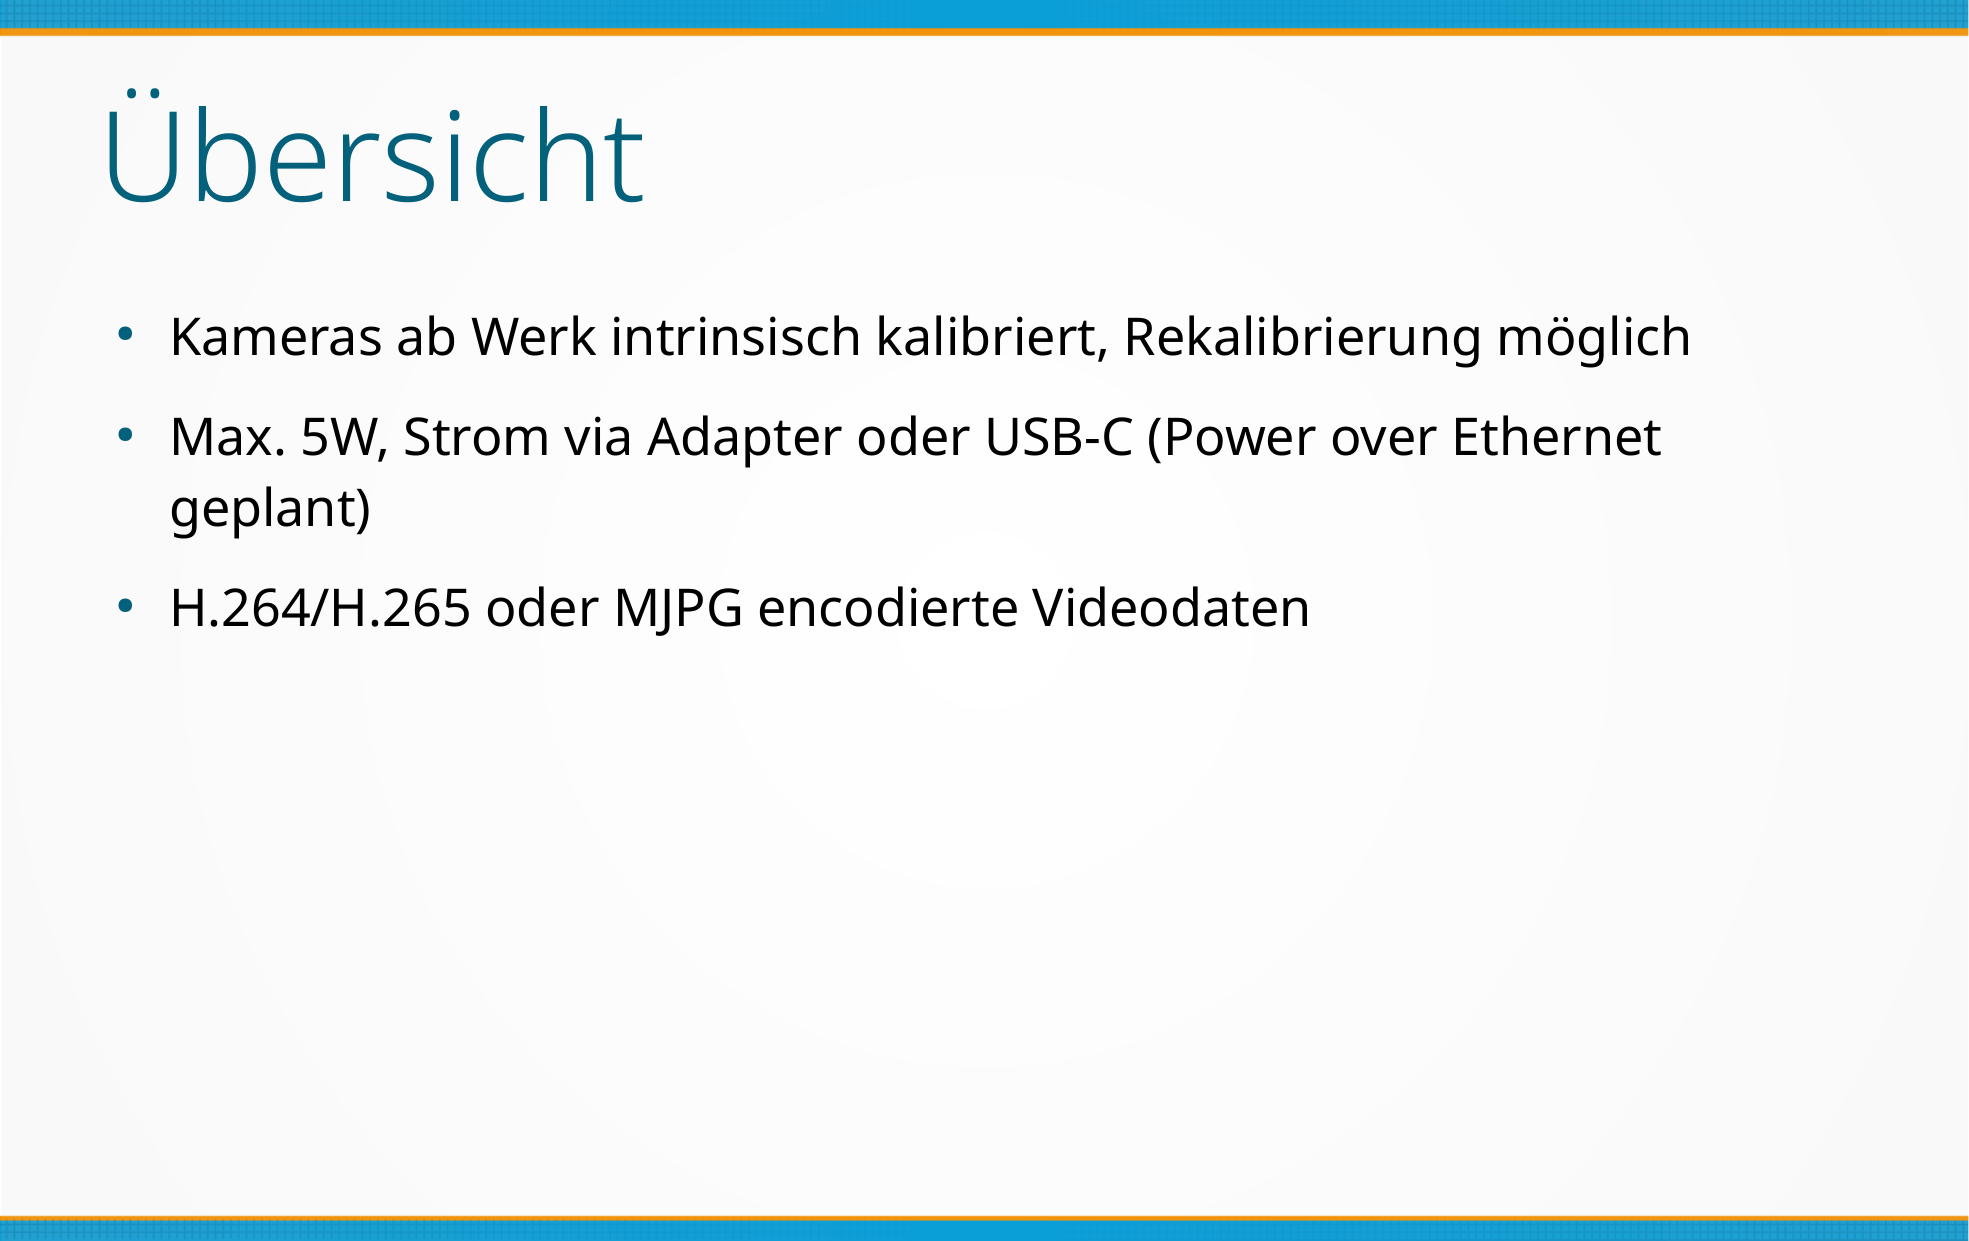

# Übersicht
Kameras ab Werk intrinsisch kalibriert, Rekalibrierung möglich
Max. 5W, Strom via Adapter oder USB-C (Power over Ethernet geplant)
H.264/H.265 oder MJPG encodierte Videodaten